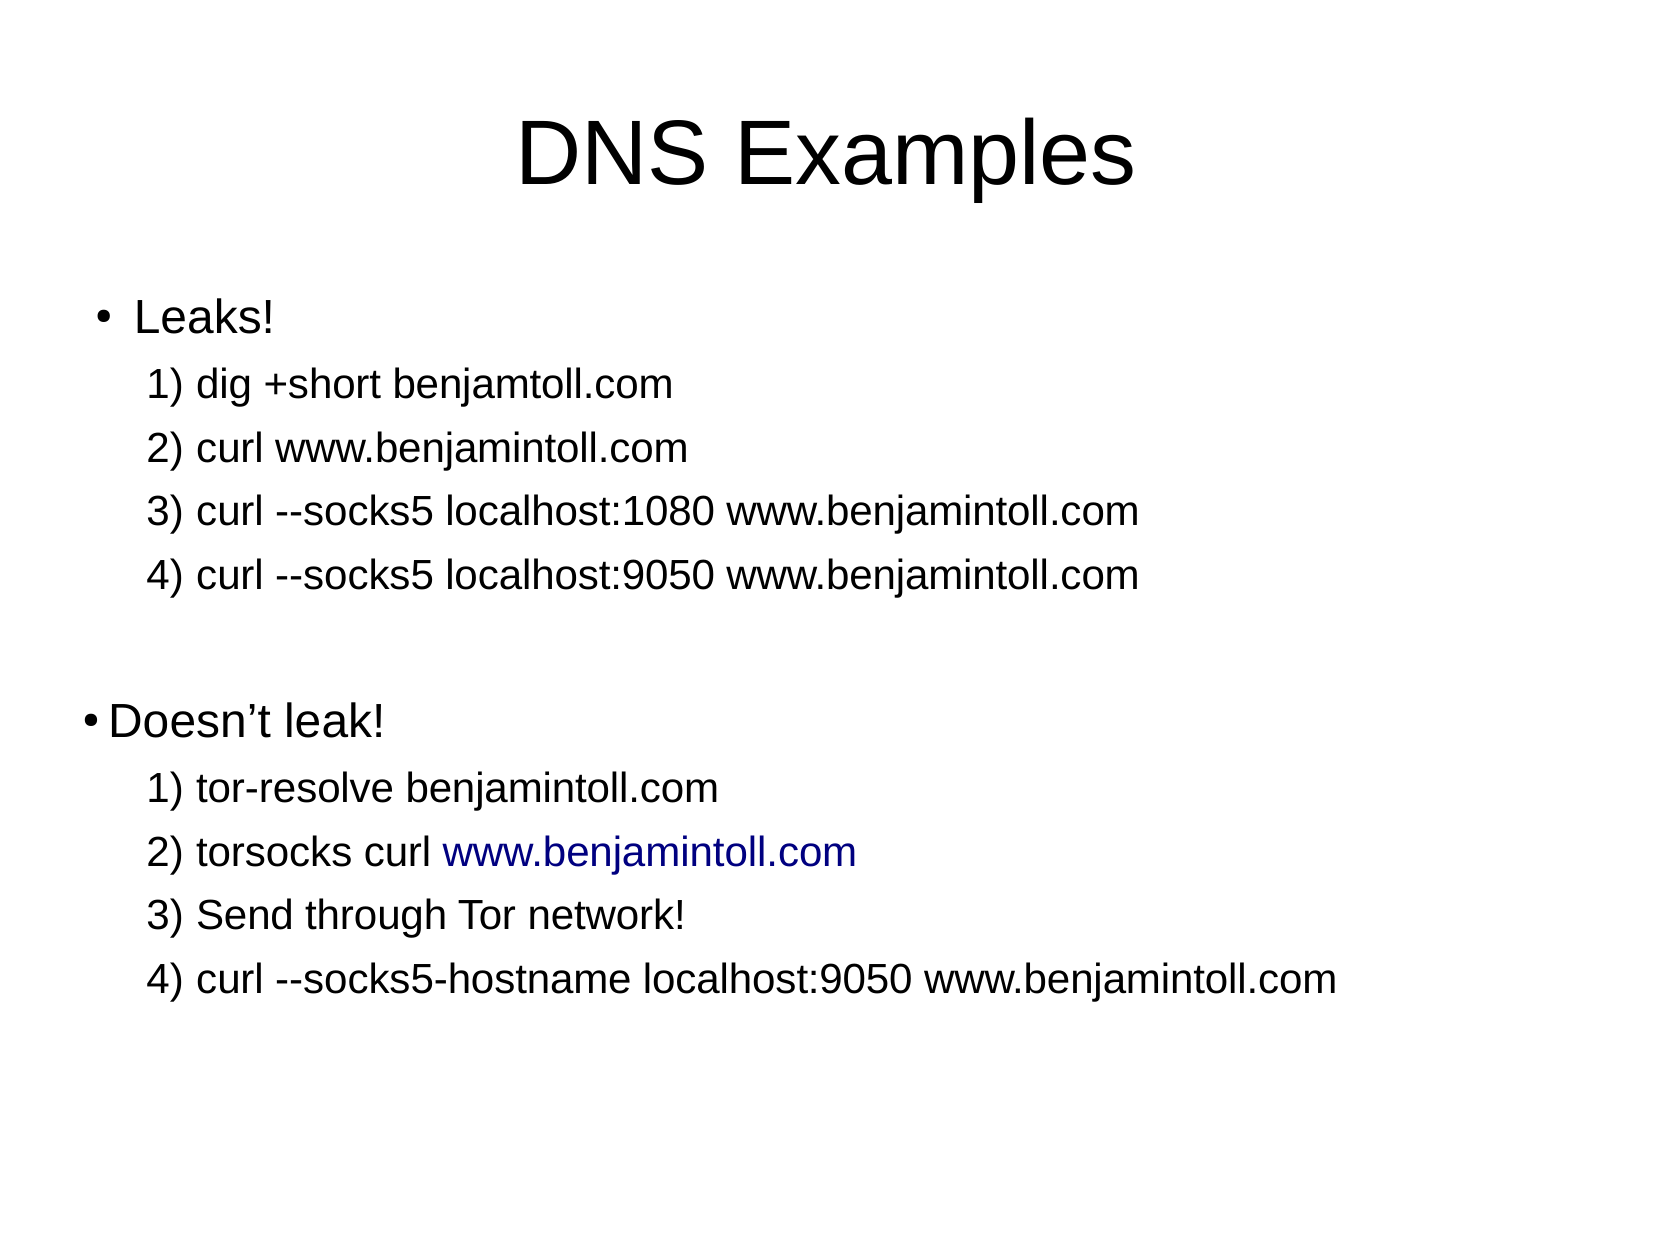

# DNS Examples
Leaks!
 dig +short benjamtoll.com
 curl www.benjamintoll.com
 curl --socks5 localhost:1080 www.benjamintoll.com
 curl --socks5 localhost:9050 www.benjamintoll.com
Doesn’t leak!
 tor-resolve benjamintoll.com
 torsocks curl www.benjamintoll.com
 Send through Tor network!
 curl --socks5-hostname localhost:9050 www.benjamintoll.com